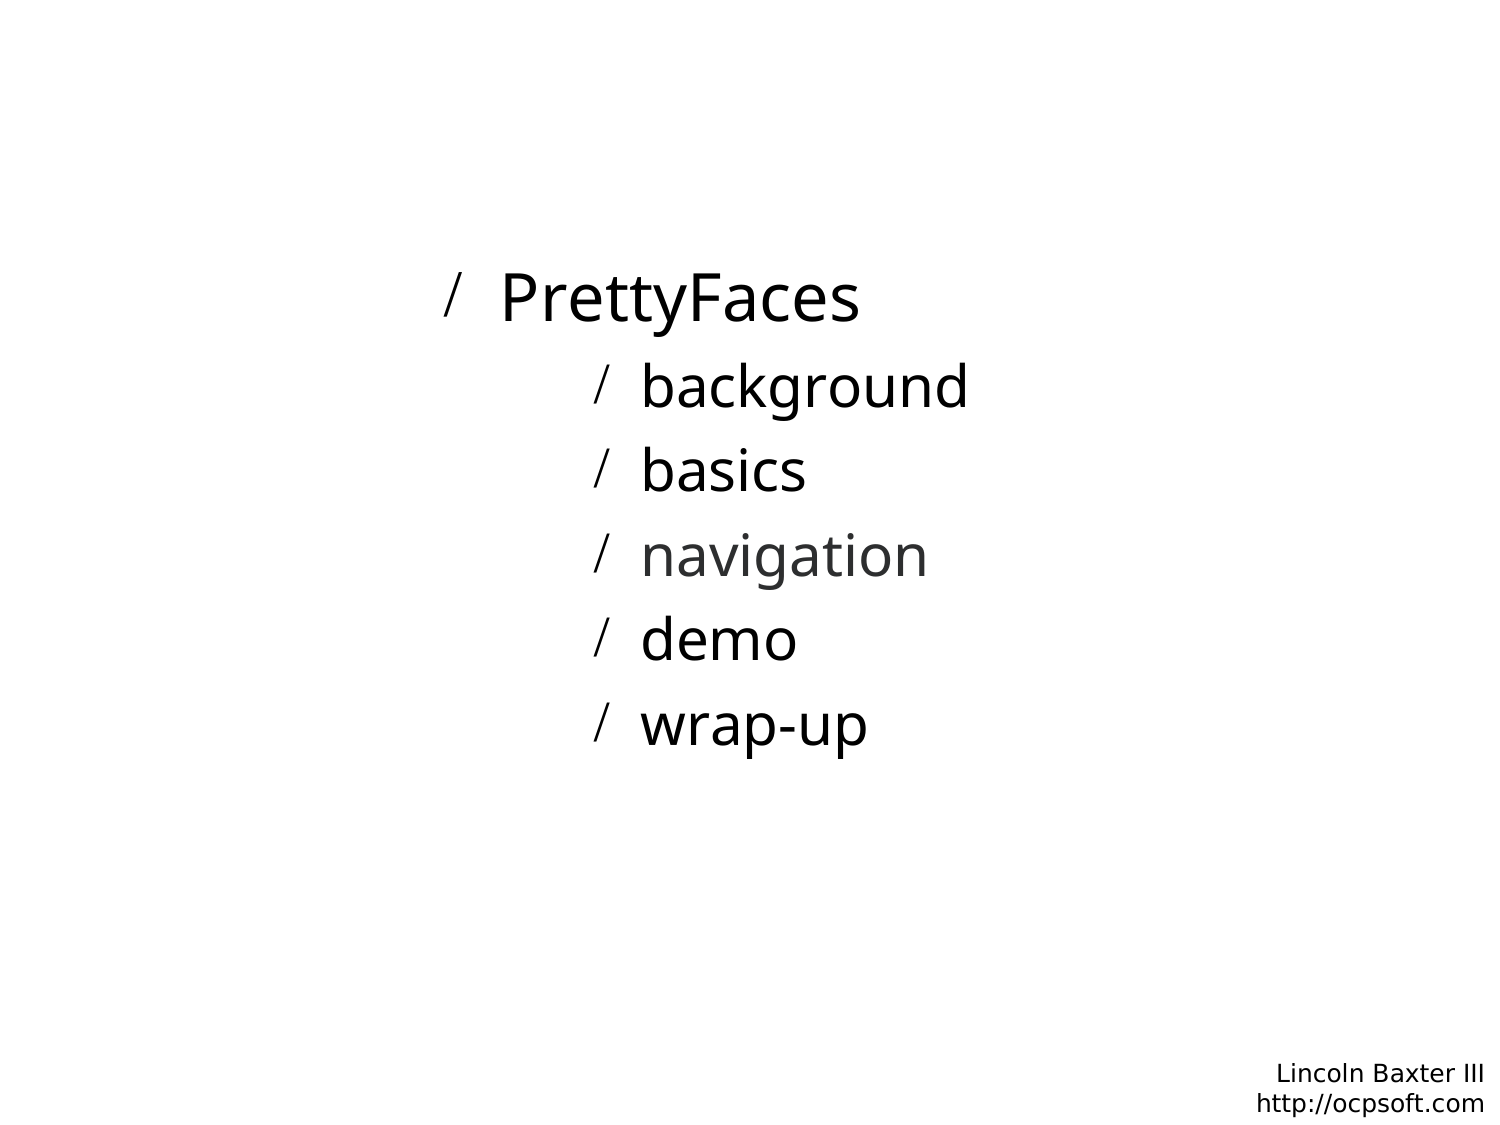

# PrettyFaces
background
basics
navigation
demo
wrap-up